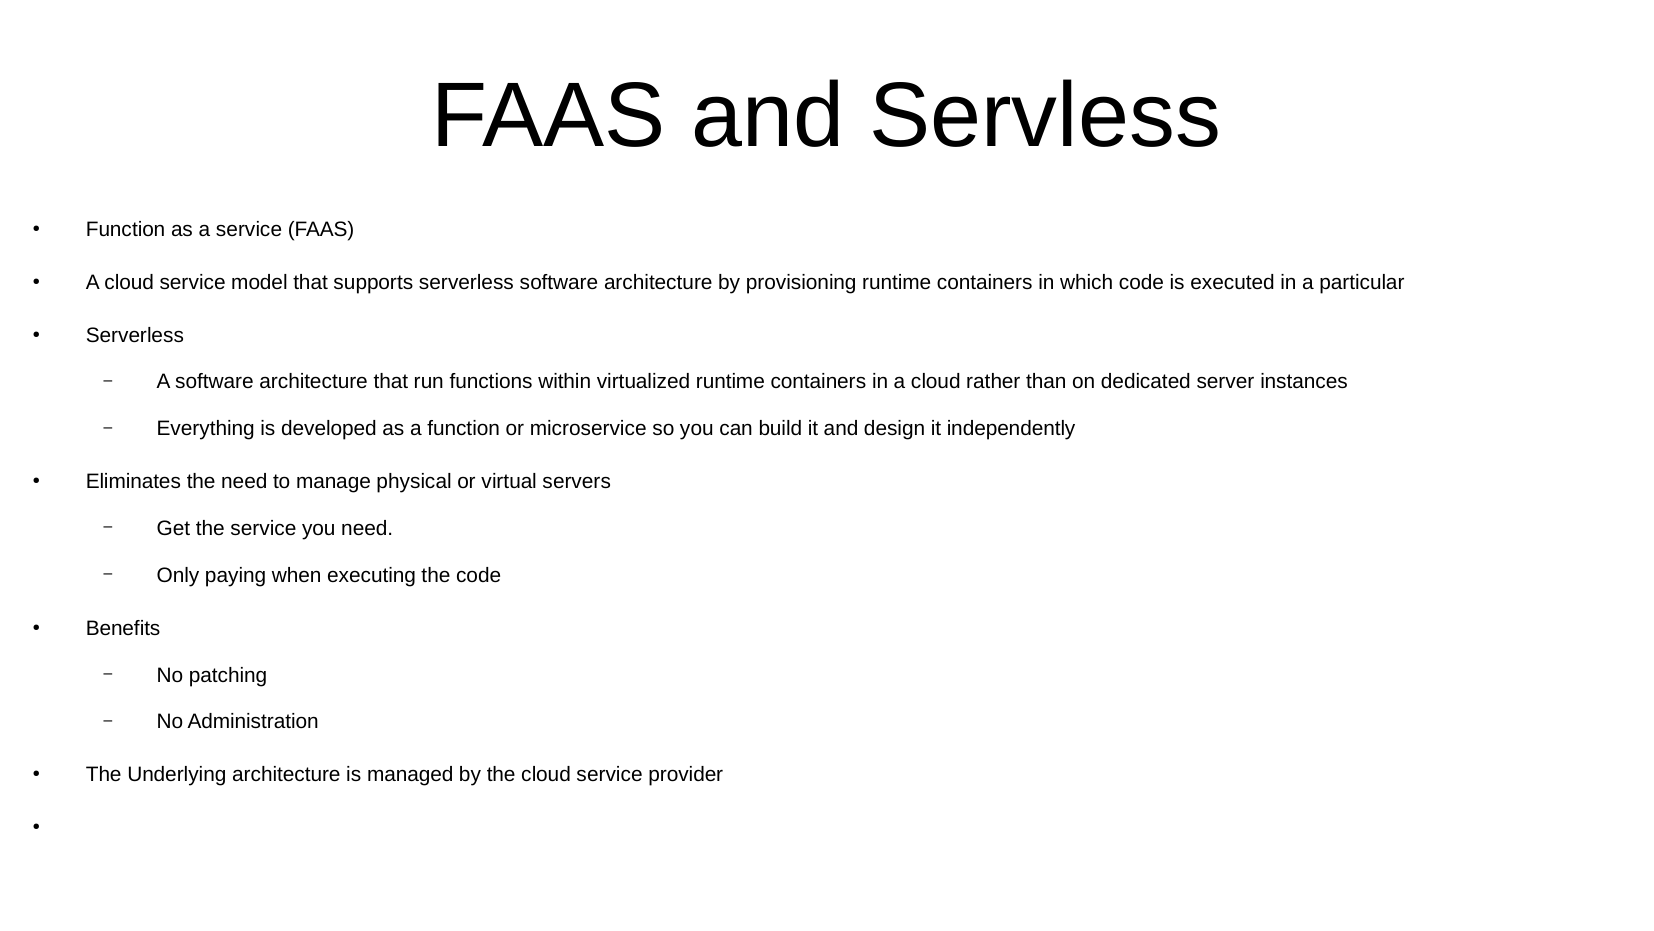

# FAAS and Servless
Function as a service (FAAS)
A cloud service model that supports serverless software architecture by provisioning runtime containers in which code is executed in a particular
Serverless
A software architecture that run functions within virtualized runtime containers in a cloud rather than on dedicated server instances
Everything is developed as a function or microservice so you can build it and design it independently
Eliminates the need to manage physical or virtual servers
Get the service you need.
Only paying when executing the code
Benefits
No patching
No Administration
The Underlying architecture is managed by the cloud service provider